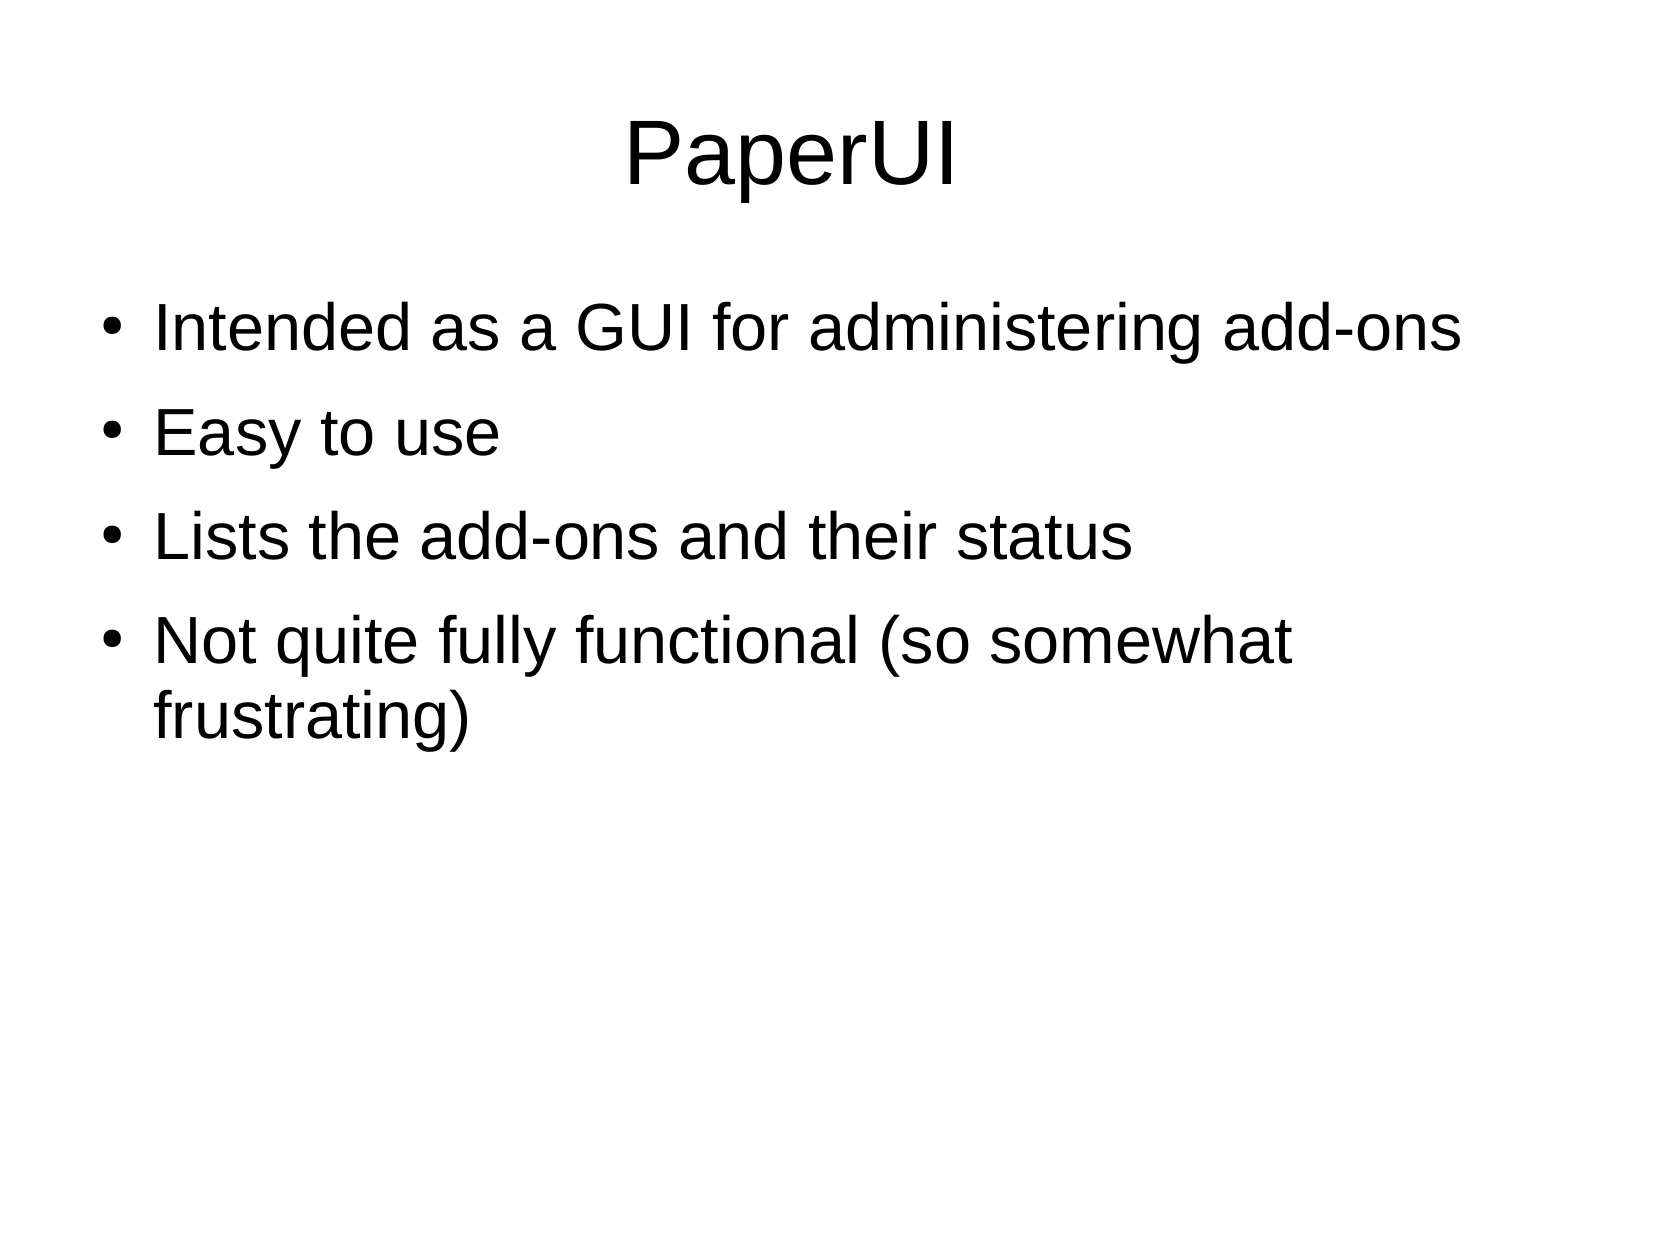

# PaperUI
Intended as a GUI for administering add-ons
Easy to use
Lists the add-ons and their status
Not quite fully functional (so somewhat frustrating)